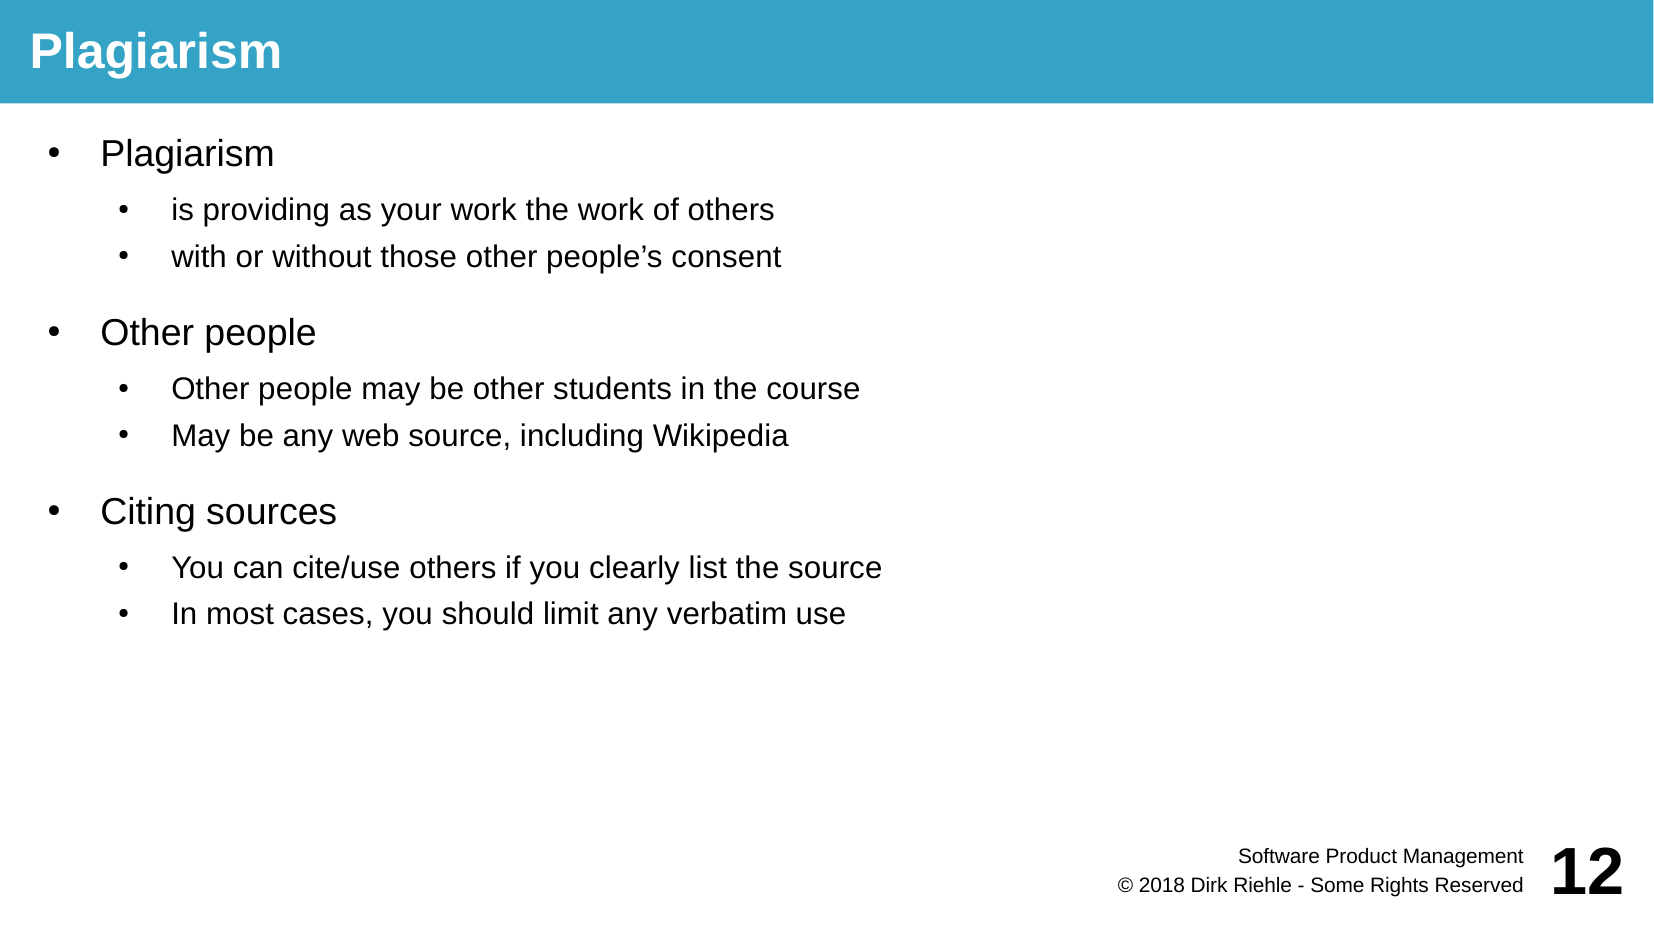

# Plagiarism
Plagiarism
is providing as your work the work of others
with or without those other people’s consent
Other people
Other people may be other students in the course
May be any web source, including Wikipedia
Citing sources
You can cite/use others if you clearly list the source
In most cases, you should limit any verbatim use
Software Product Management
12
© 2018 Dirk Riehle - Some Rights Reserved